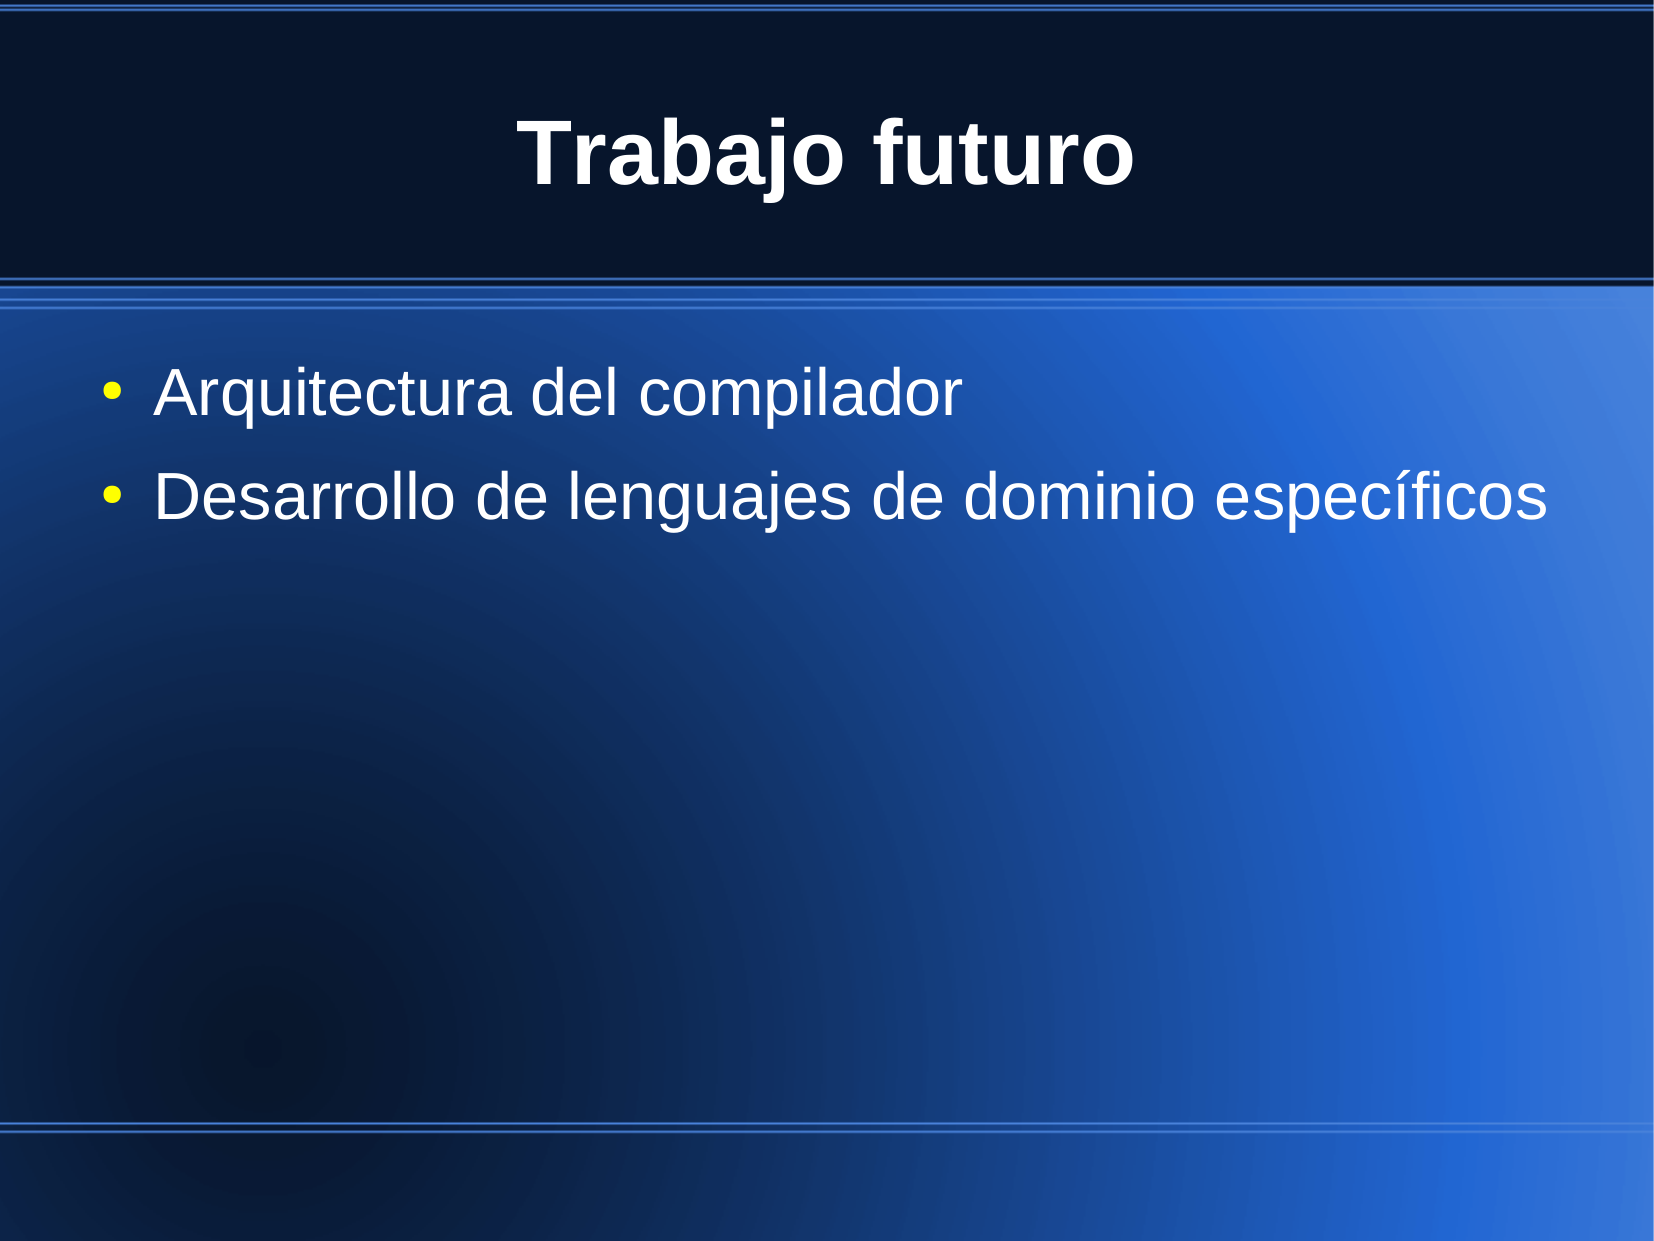

# Trabajo futuro
Arquitectura del compilador
Desarrollo de lenguajes de dominio específicos